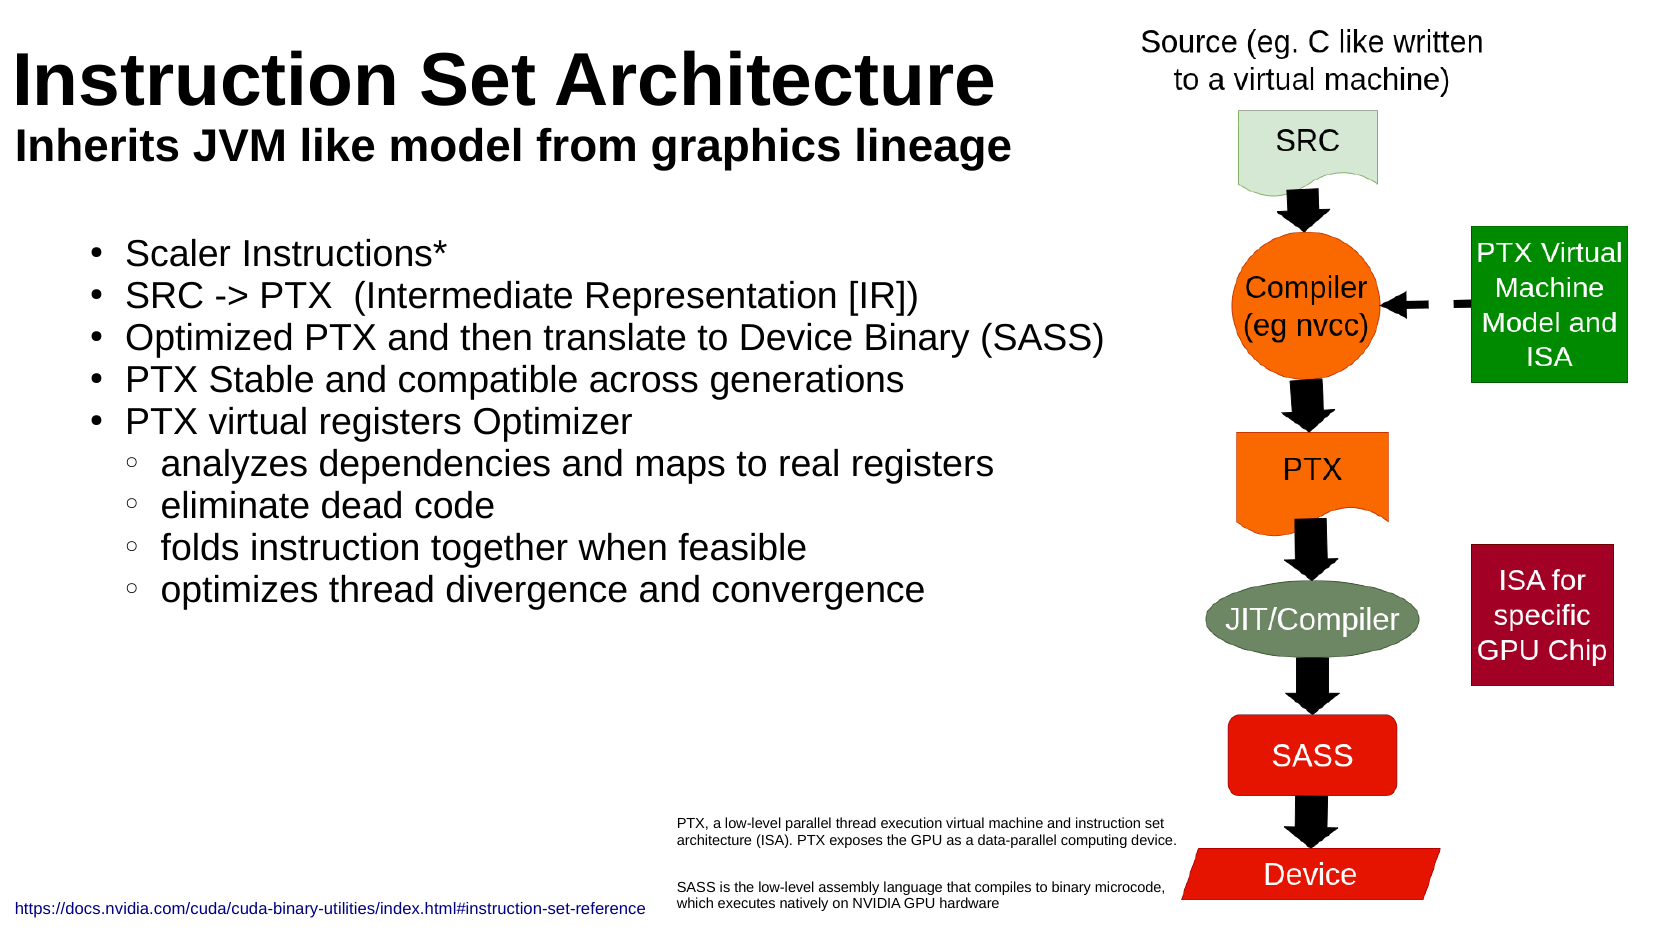

# Instruction Set Architecture
Inherits JVM like model from graphics lineage
Scaler Instructions*
SRC -> PTX (Intermediate Representation [IR])
Optimized PTX and then translate to Device Binary (SASS)
PTX Stable and compatible across generations
PTX virtual registers Optimizer
analyzes dependencies and maps to real registers
eliminate dead code
folds instruction together when feasible
optimizes thread divergence and convergence
PTX, a low-level parallel thread execution virtual machine and instruction set architecture (ISA). PTX exposes the GPU as a data-parallel computing device.
SASS is the low-level assembly language that compiles to binary microcode, which executes natively on NVIDIA GPU hardware
https://docs.nvidia.com/cuda/cuda-binary-utilities/index.html#instruction-set-reference